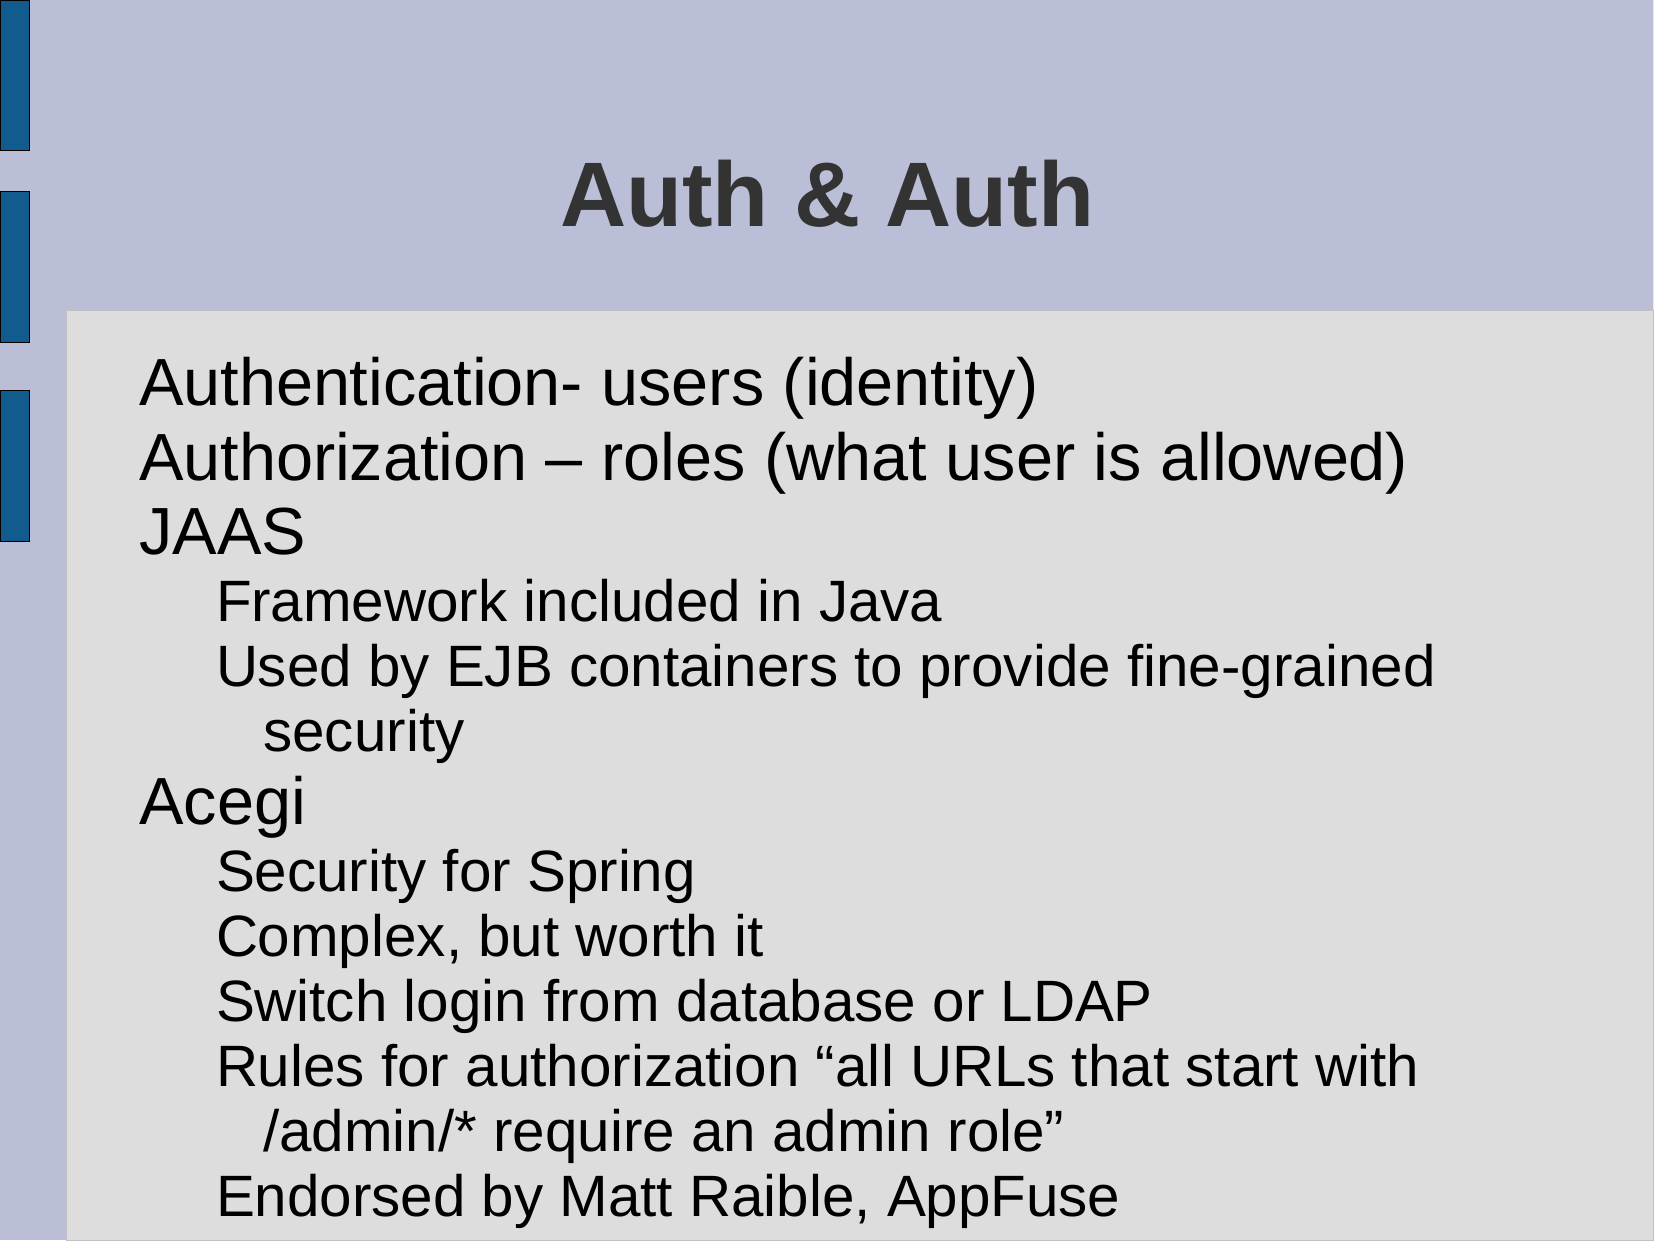

# Auth & Auth
Authentication- users (identity)
Authorization – roles (what user is allowed)
JAAS
Framework included in Java
Used by EJB containers to provide fine-grained security
Acegi
Security for Spring
Complex, but worth it
Switch login from database or LDAP
Rules for authorization “all URLs that start with /admin/* require an admin role”
Endorsed by Matt Raible, AppFuse